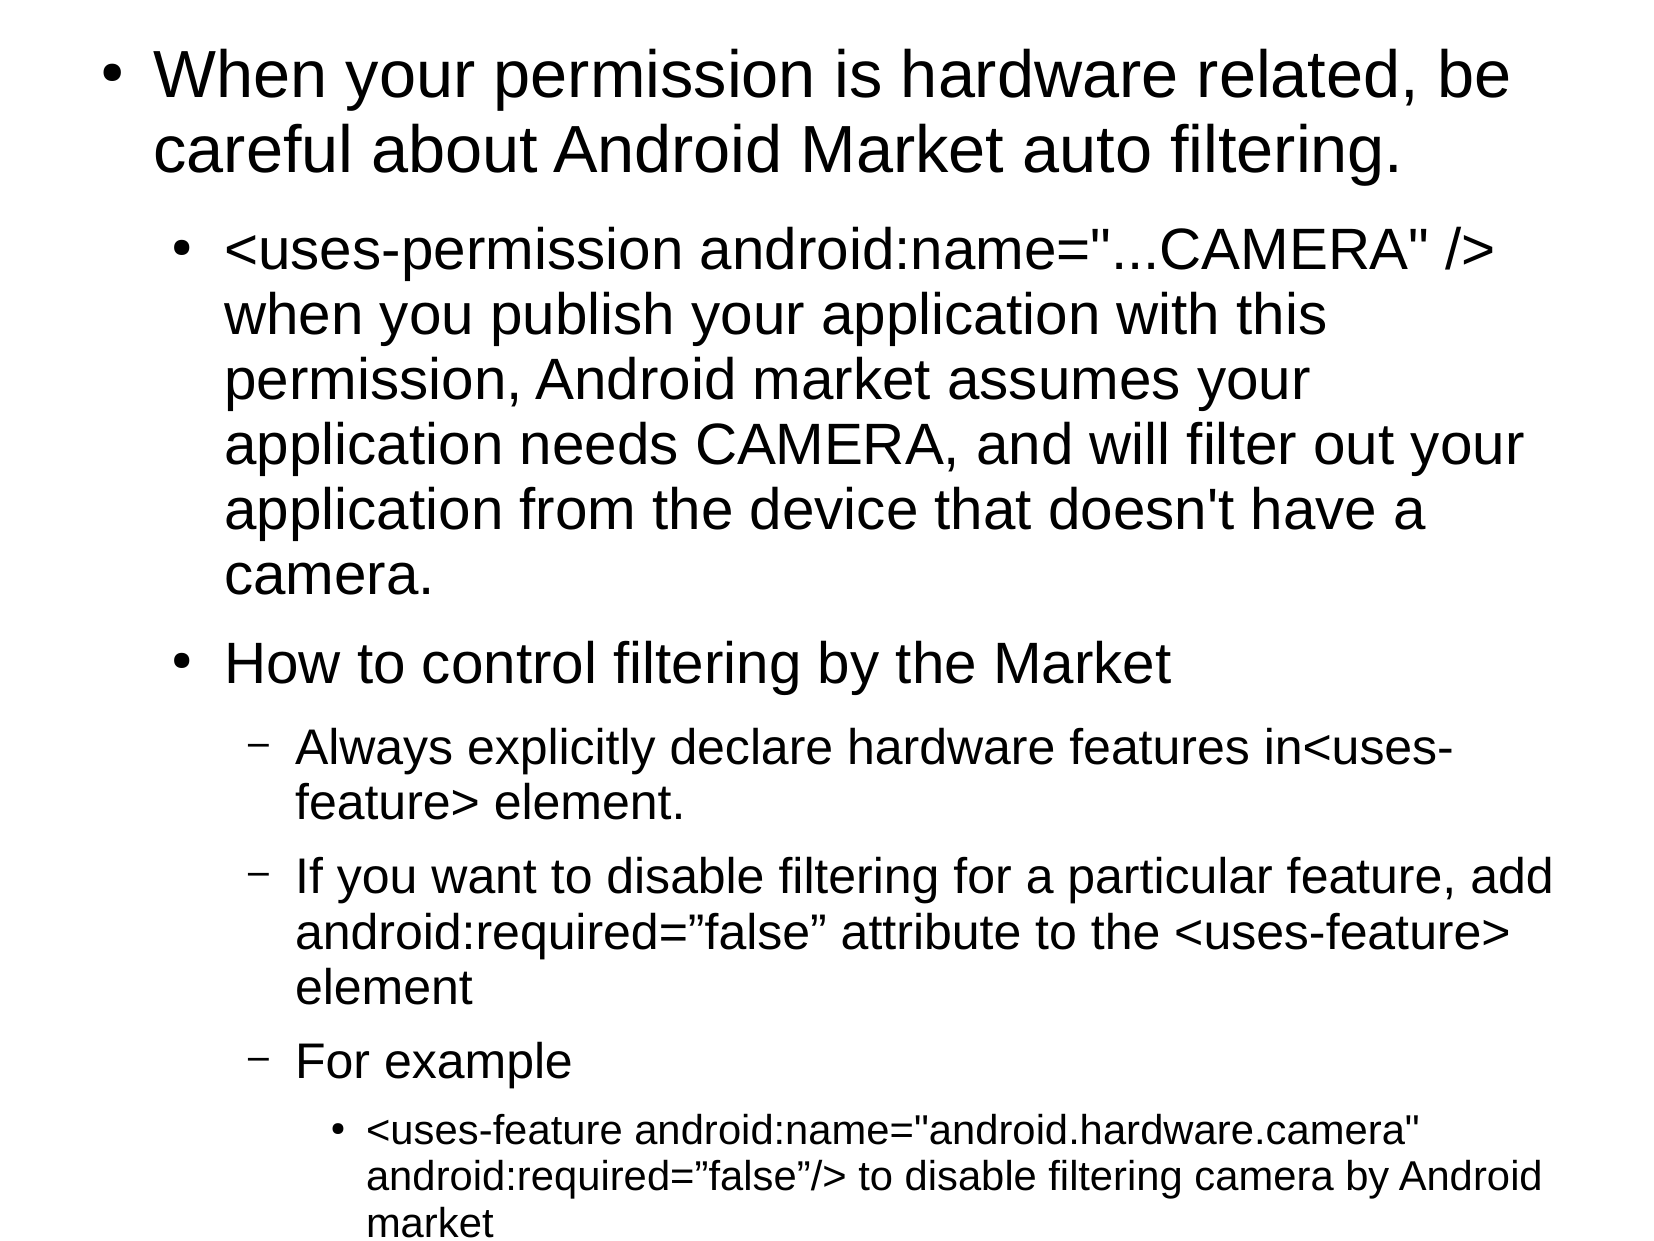

# When your permission is hardware related, be careful about Android Market auto filtering.
<uses-permission android:name="...CAMERA" />
when you publish your application with this permission, Android market assumes your application needs CAMERA, and will filter out your application from the device that doesn't have a camera.
How to control filtering by the Market
Always explicitly declare hardware features in<uses-feature> element.
If you want to disable filtering for a particular feature, add android:required=”false” attribute to the <uses-feature> element
For example
<uses-feature android:name="android.hardware.camera" android:required=”false”/> to disable filtering camera by Android market